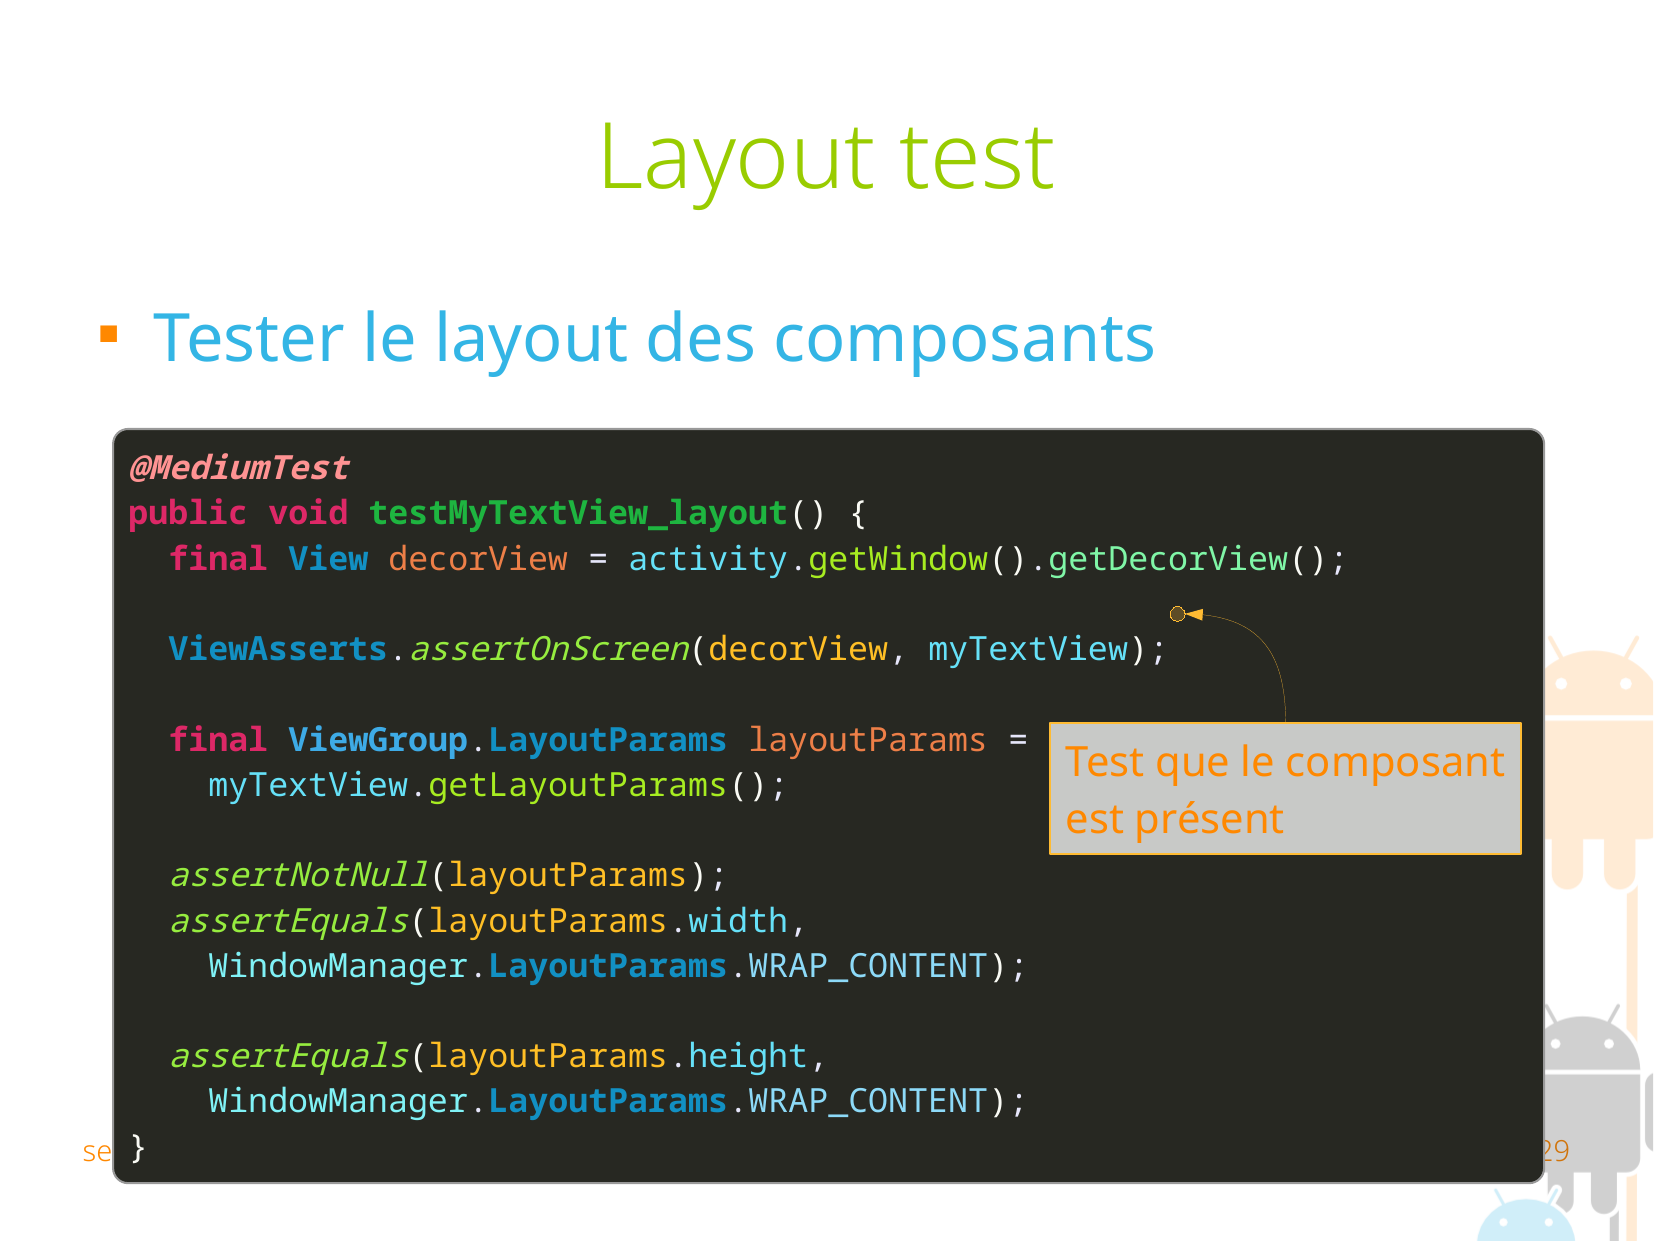

# Layout test
Tester le layout des composants
@MediumTest
public void testMyTextView_layout() {
 final View decorView = activity.getWindow().getDecorView();
 ViewAsserts.assertOnScreen(decorView, myTextView);
 final ViewGroup.LayoutParams layoutParams =
 myTextView.getLayoutParams();
 assertNotNull(layoutParams);
 assertEquals(layoutParams.width,
 WindowManager.LayoutParams.WRAP_CONTENT);
 assertEquals(layoutParams.height,
 WindowManager.LayoutParams.WRAP_CONTENT);
}
Test que le composant
est présent
session sept 2016
Yann Caron (c) 2014
29